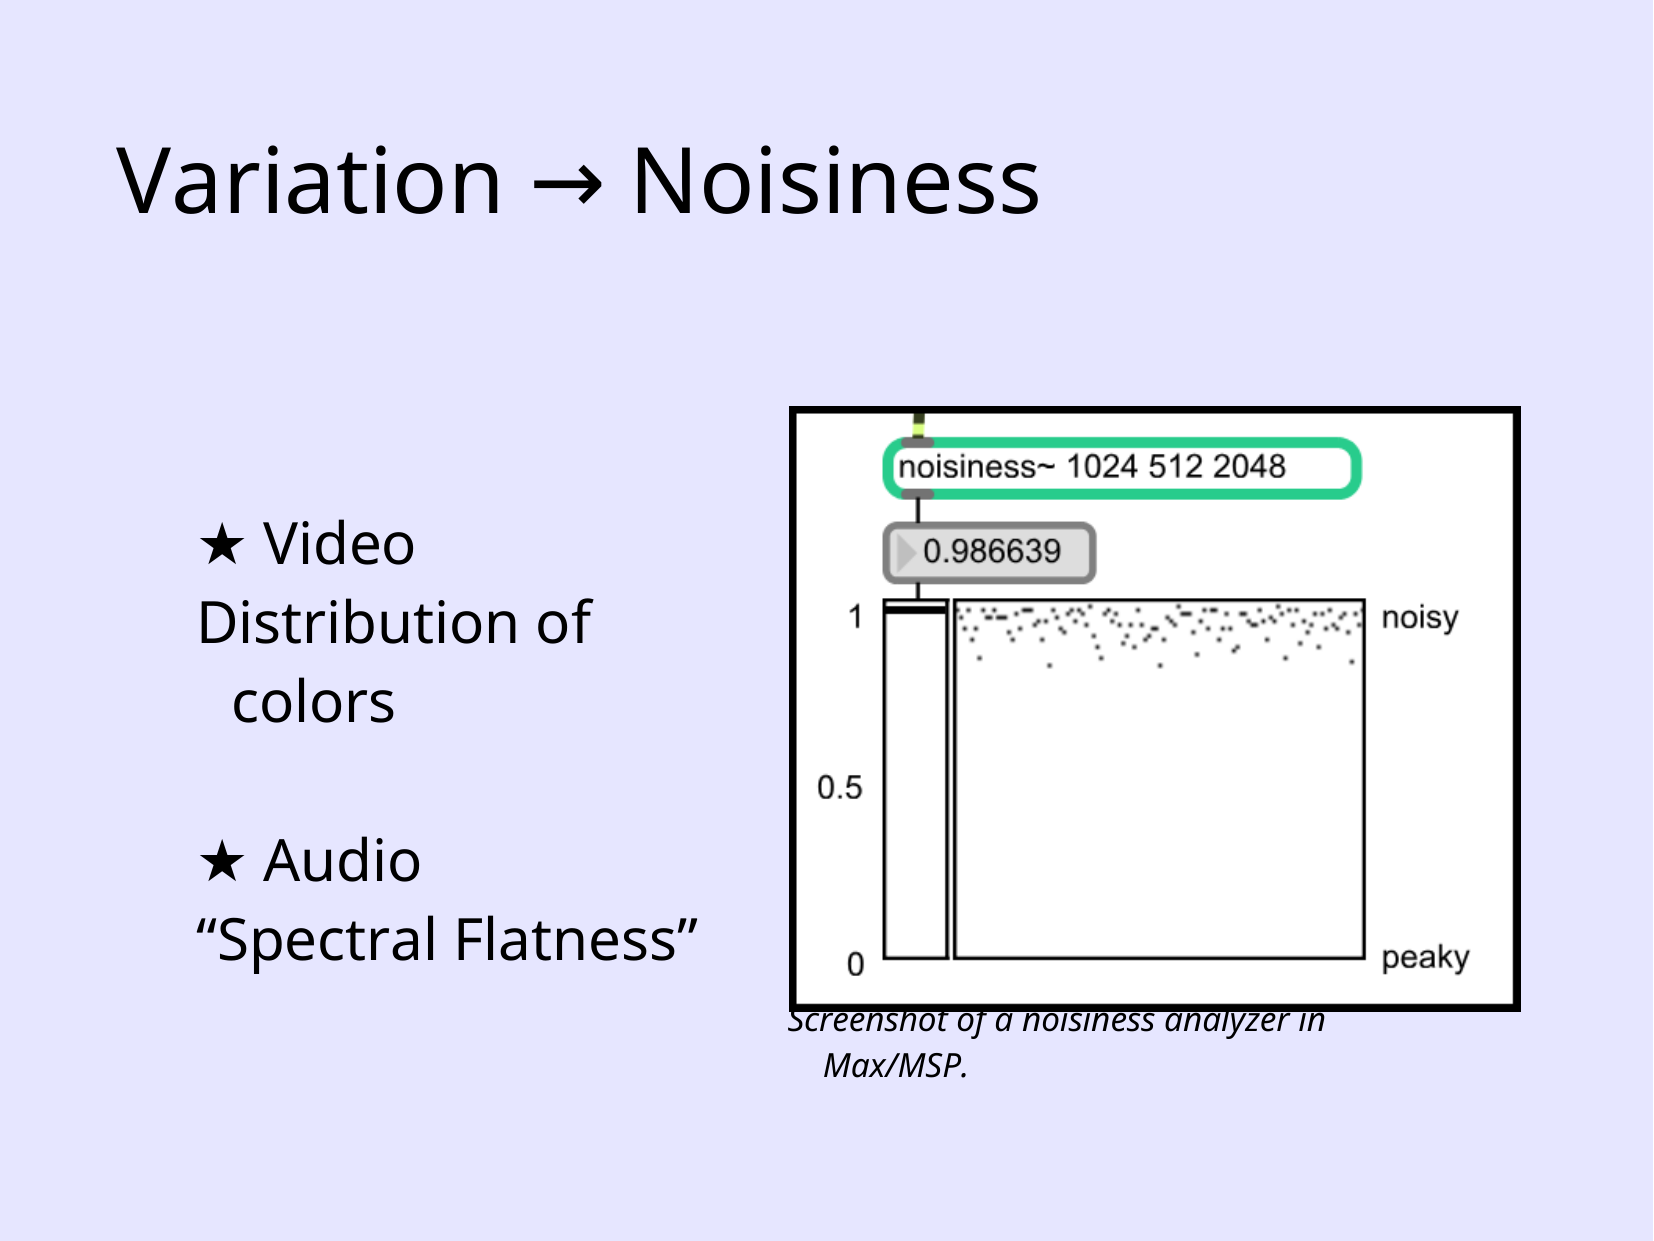

# Variation → Noisiness
★ Video
Distribution of colors
★ Audio
“Spectral Flatness”
Screenshot of a noisiness analyzer in Max/MSP.